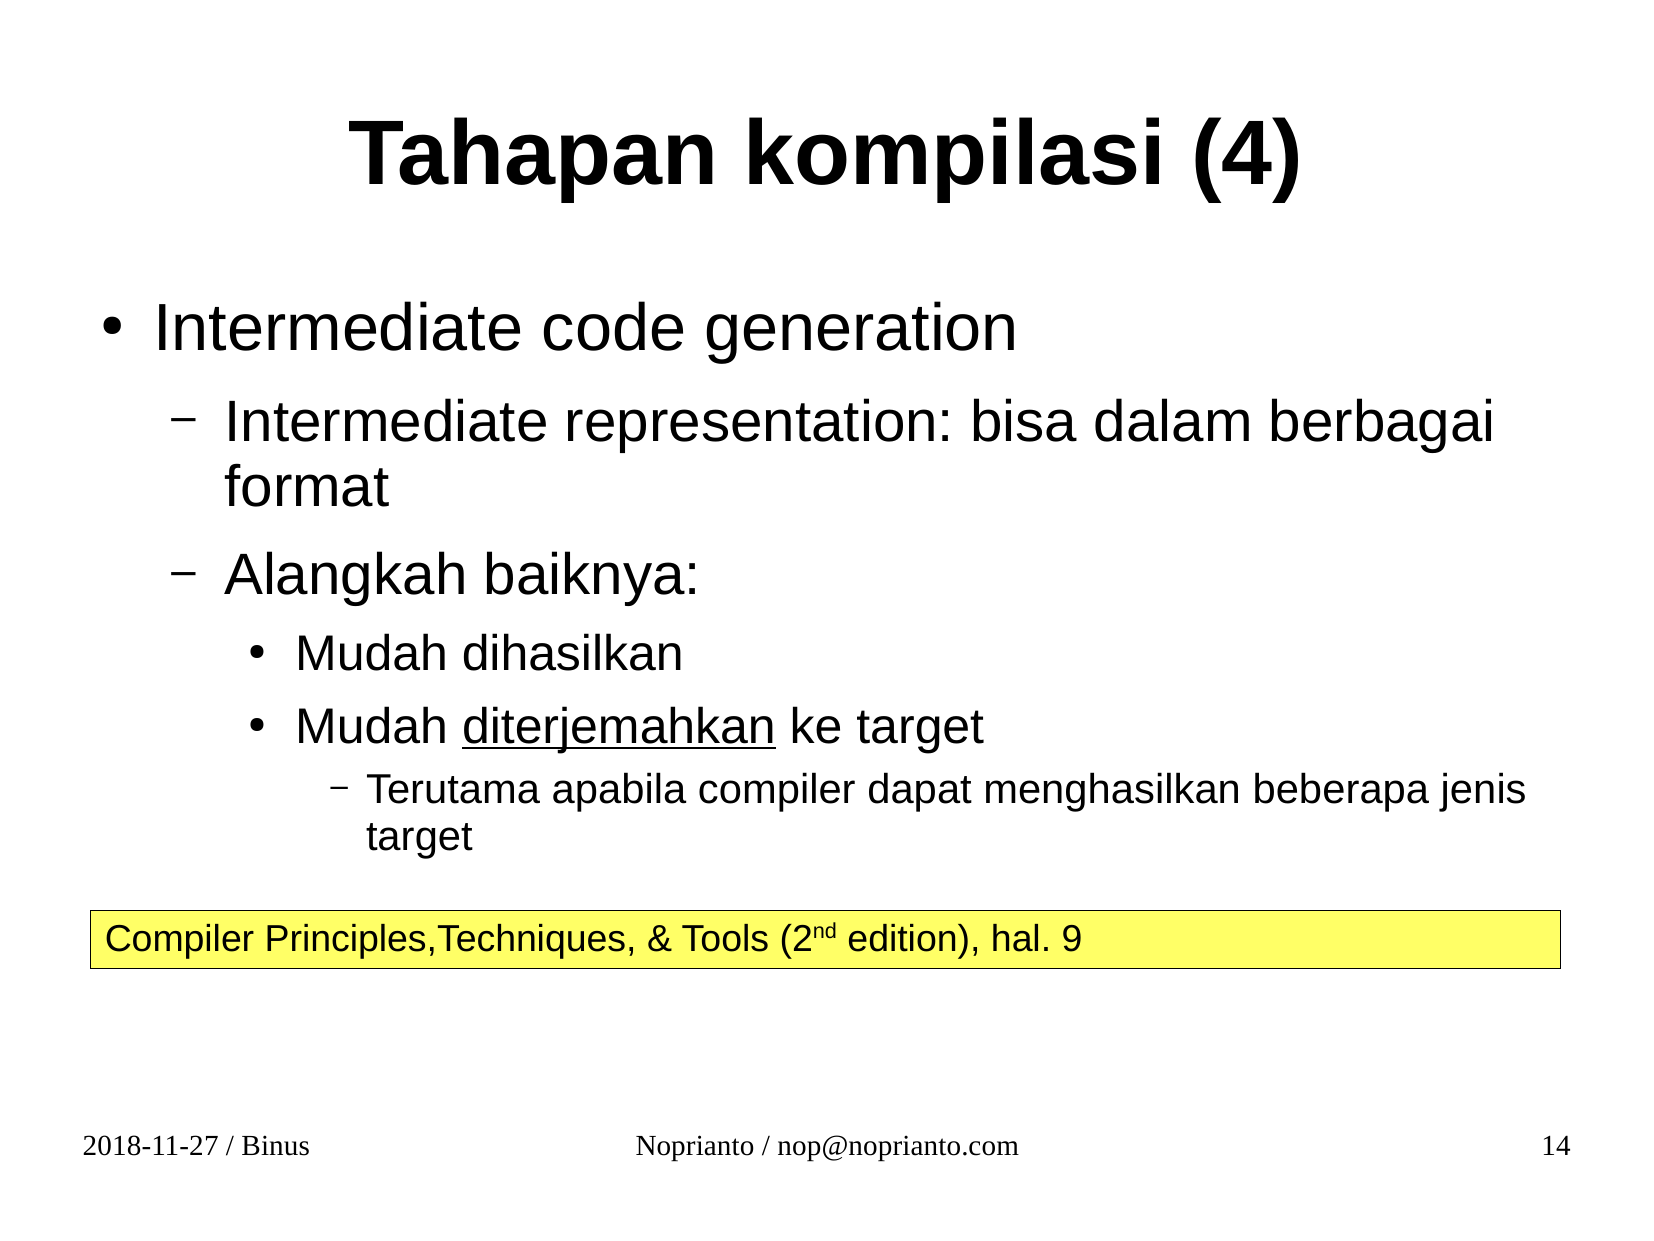

# Tahapan kompilasi (4)
Intermediate code generation
Intermediate representation: bisa dalam berbagai format
Alangkah baiknya:
Mudah dihasilkan
Mudah diterjemahkan ke target
Terutama apabila compiler dapat menghasilkan beberapa jenis target
Compiler Principles,Techniques, & Tools (2nd edition), hal. 9
2018-11-27 / Binus
Noprianto / nop@noprianto.com
14